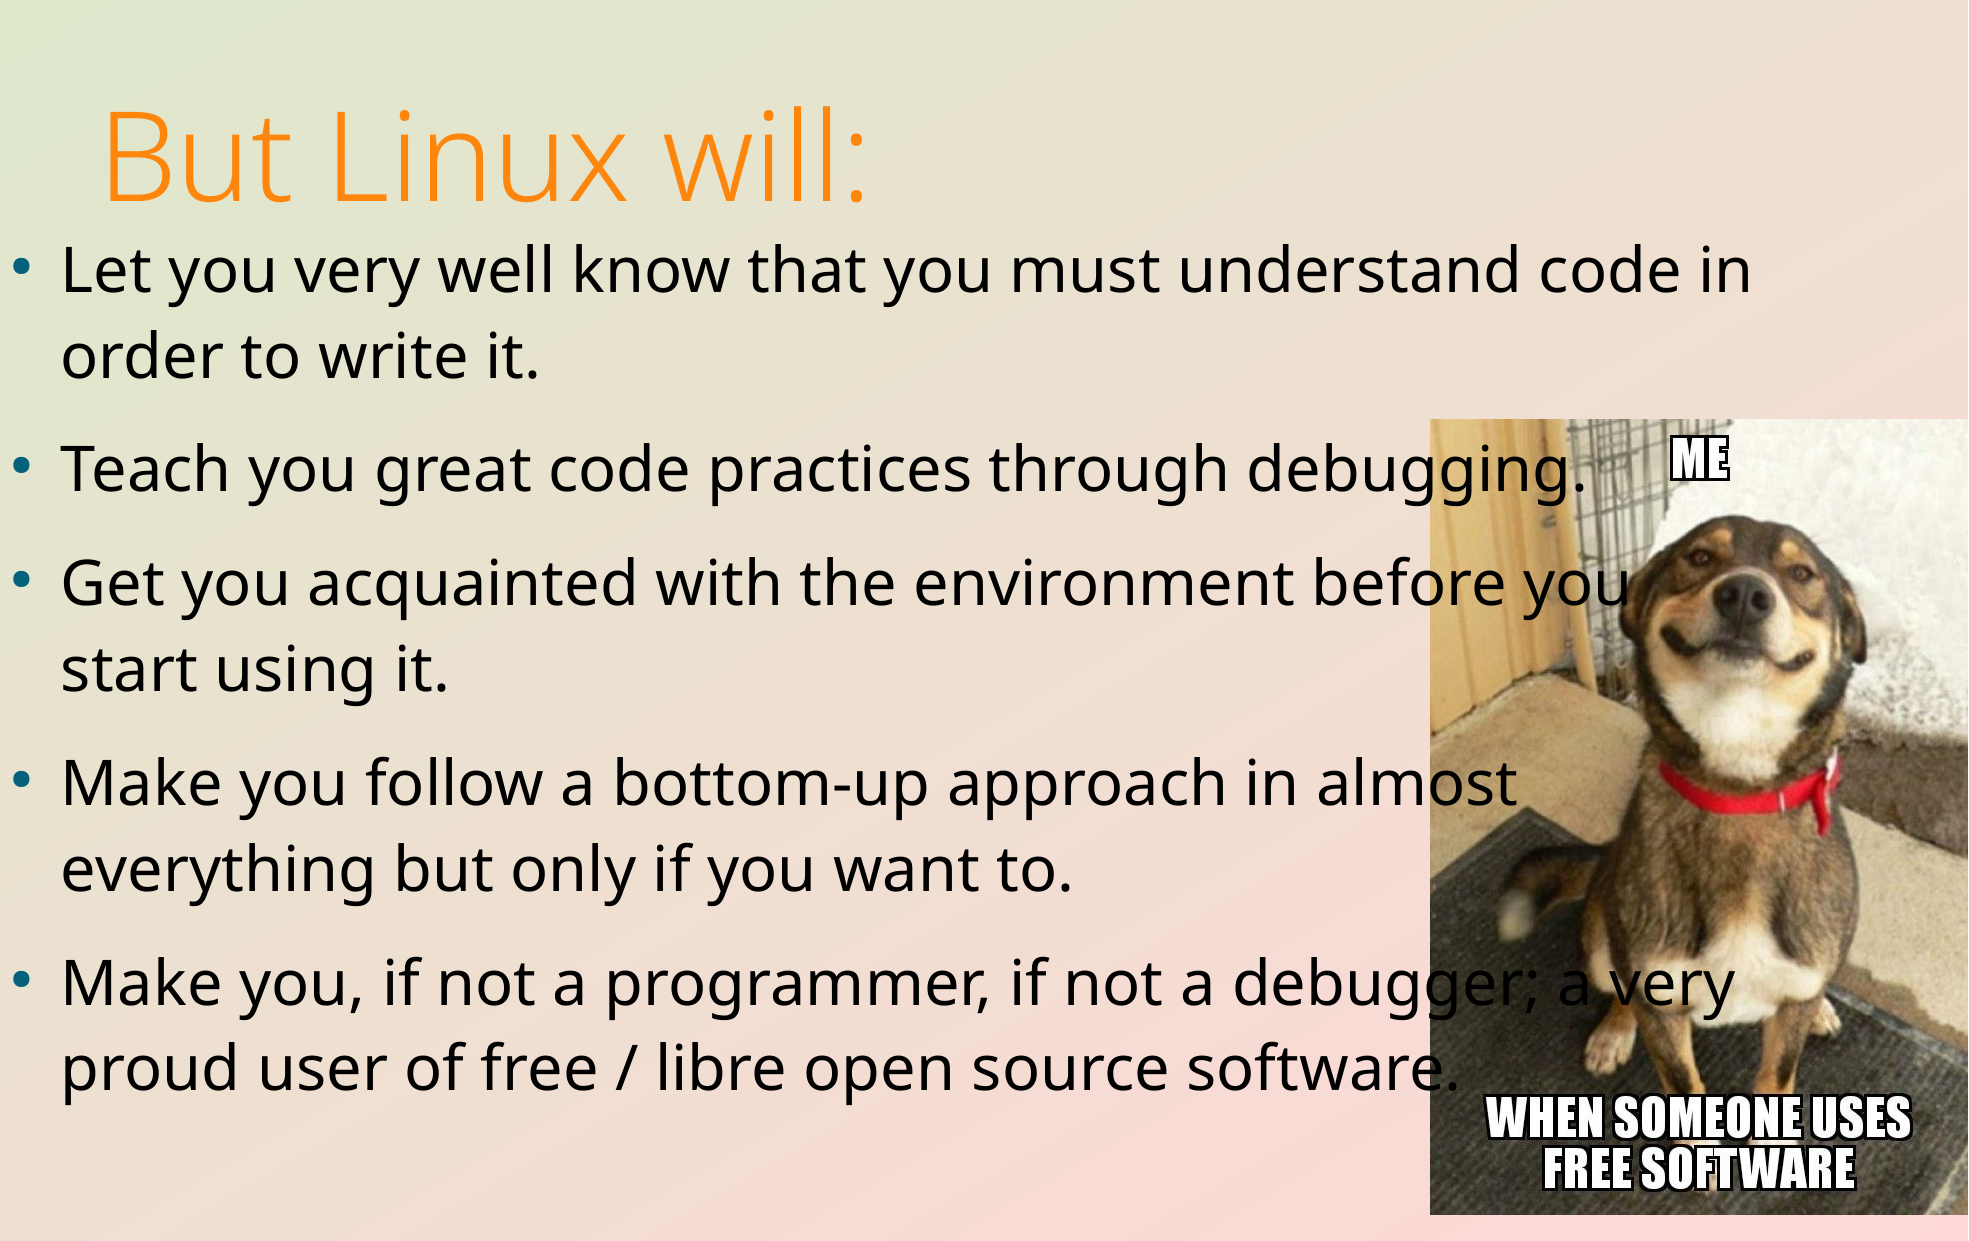

# But Linux will:
Let you very well know that you must understand code in order to write it.
Teach you great code practices through debugging.
Get you acquainted with the environment before you start using it.
Make you follow a bottom-up approach in almost everything but only if you want to.
Make you, if not a programmer, if not a debugger; a very proud user of free / libre open source software.